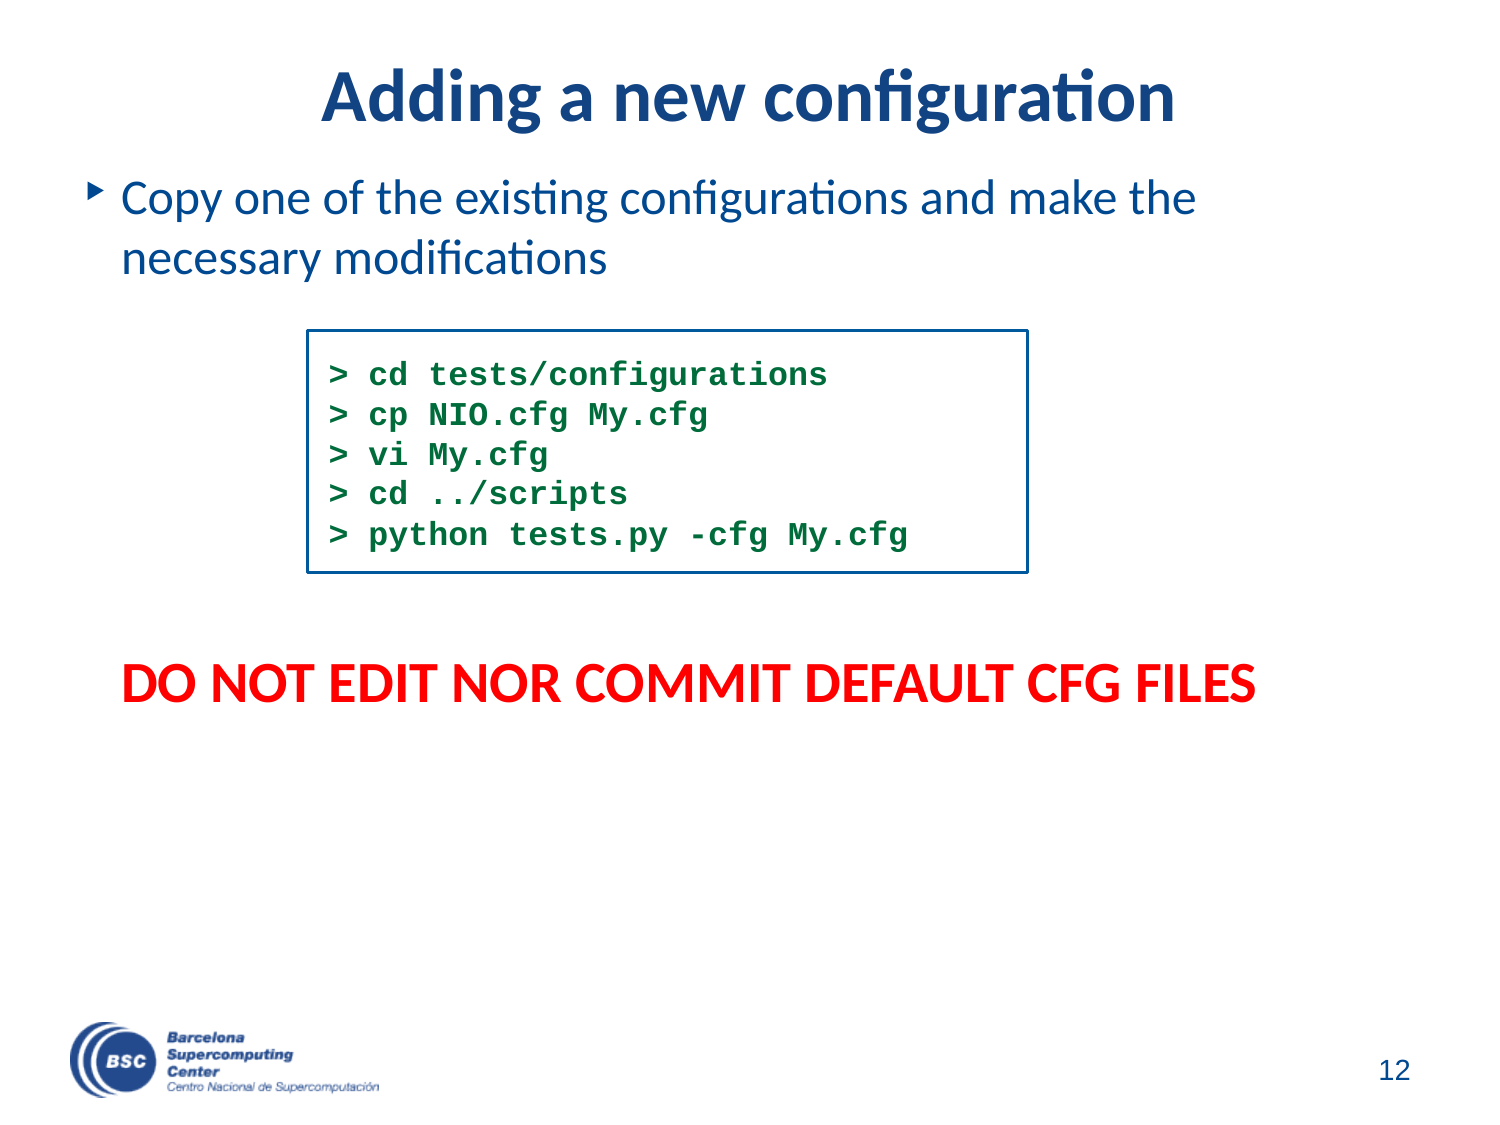

Adding a new configuration
Copy one of the existing configurations and make the necessary modifications
DO NOT EDIT NOR COMMIT DEFAULT CFG FILES
 > cd tests/configurations
 > cp NIO.cfg My.cfg
 > vi My.cfg
 > cd ../scripts
 > python tests.py -cfg My.cfg